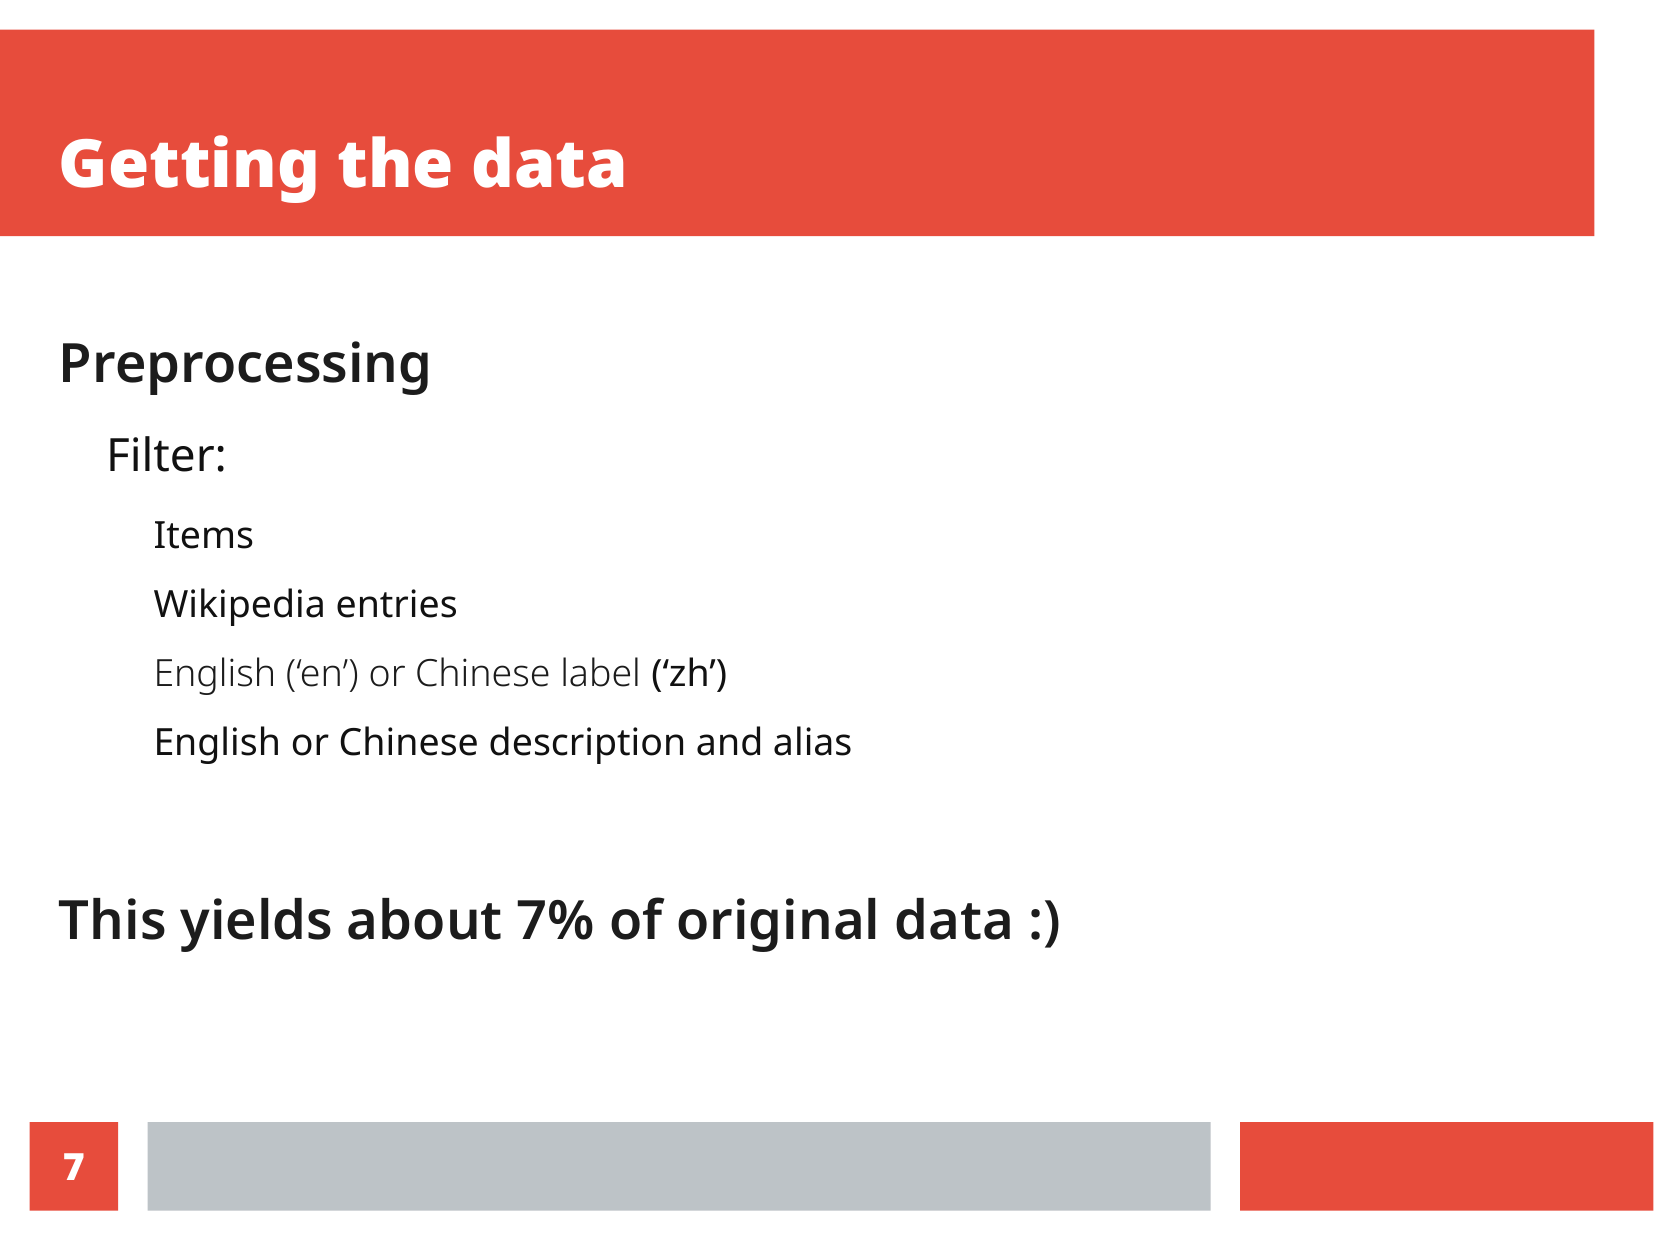

# Getting the data
Preprocessing
Filter:
Items
Wikipedia entries
English (‘en’) or Chinese label (‘zh’)
English or Chinese description and alias
This yields about 7% of original data :)
7